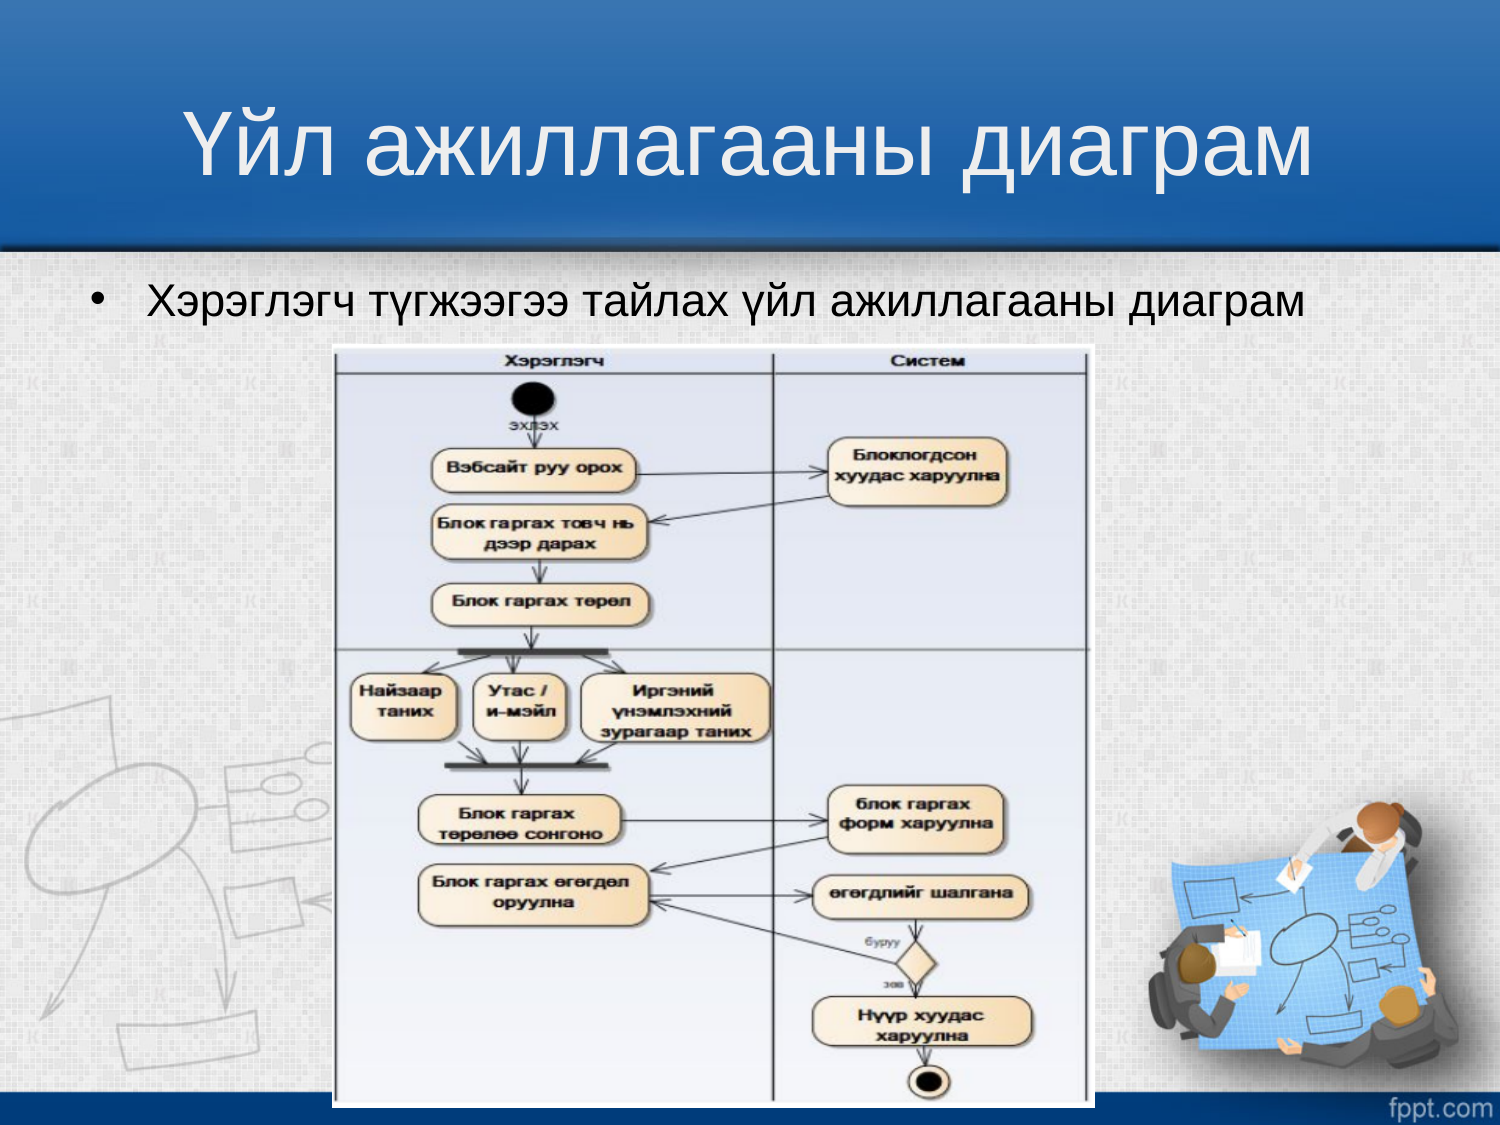

# Үйл ажиллагааны диаграм
Хэрэглэгч түгжээгээ тайлах үйл ажиллагааны диаграм